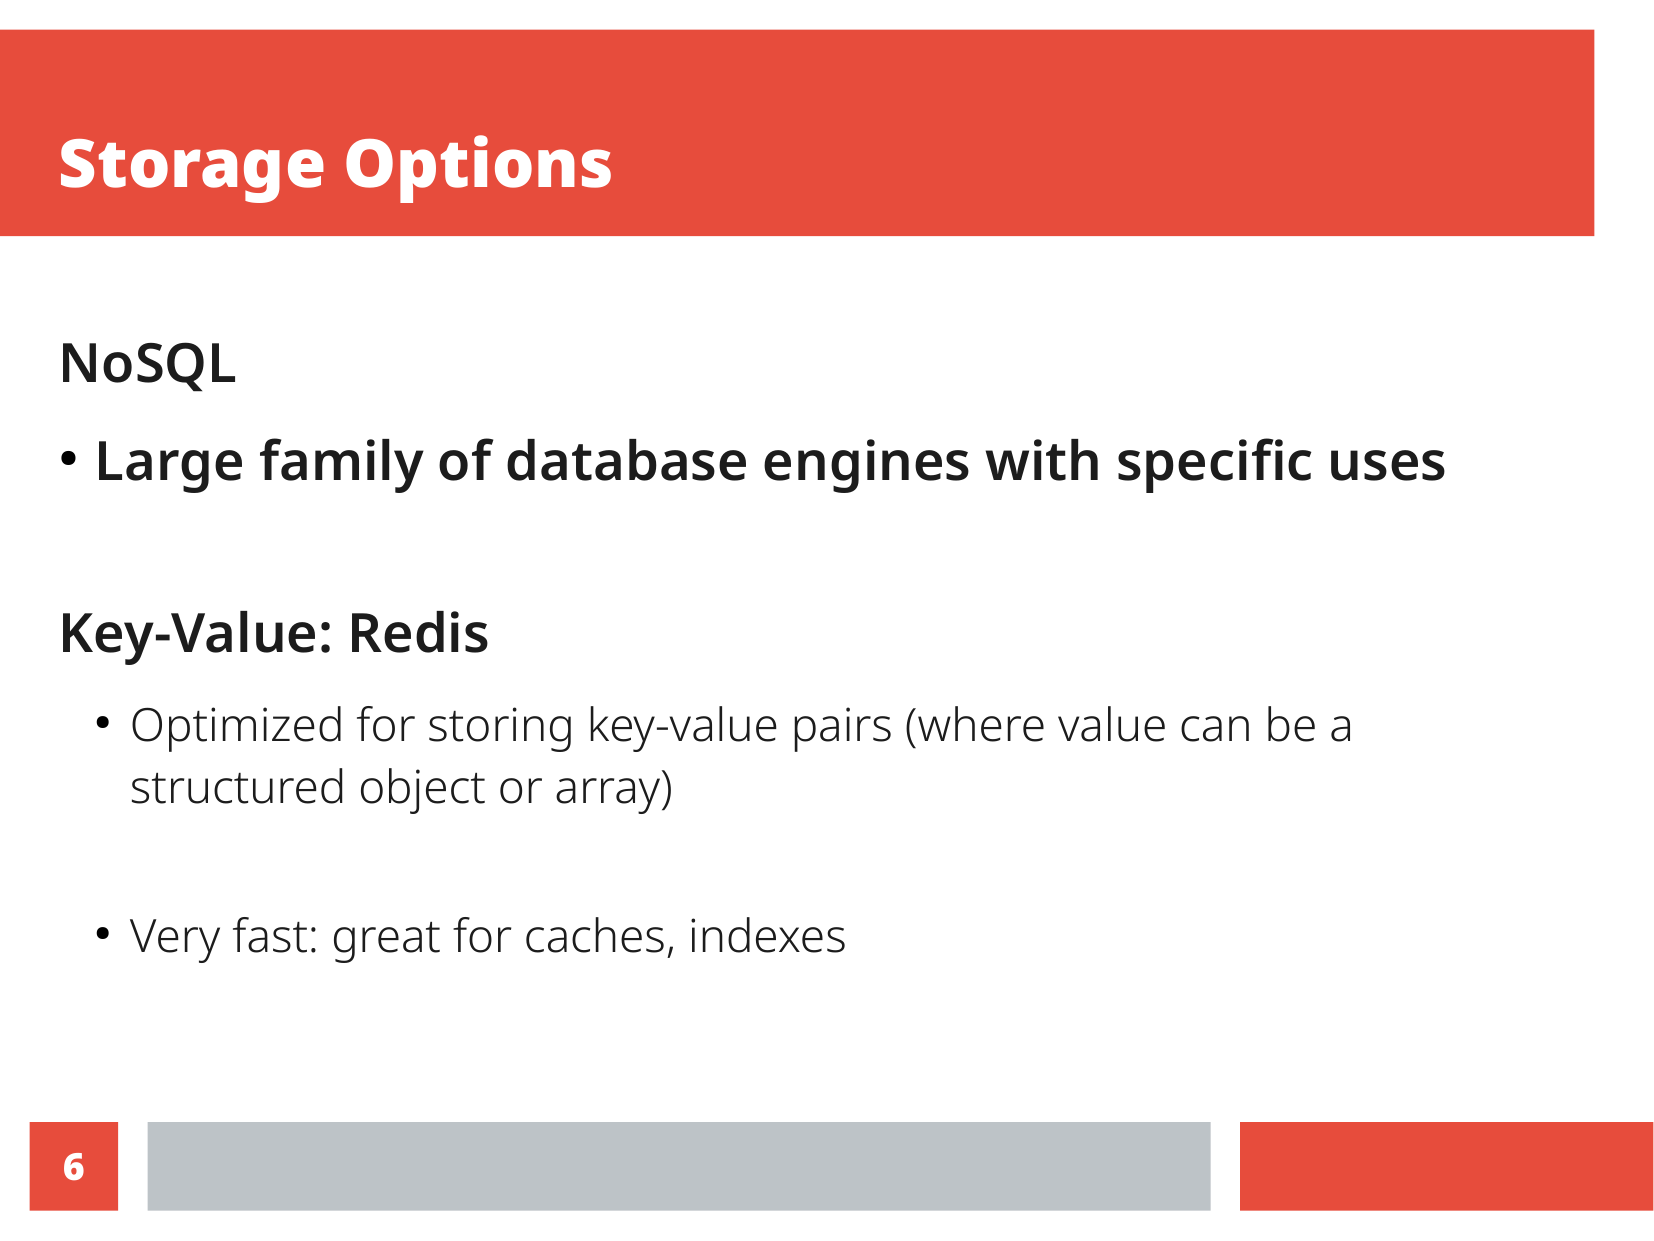

# Storage Options
NoSQL
Large family of database engines with specific uses
Key-Value: Redis
Optimized for storing key-value pairs (where value can be a structured object or array)
Very fast: great for caches, indexes
6